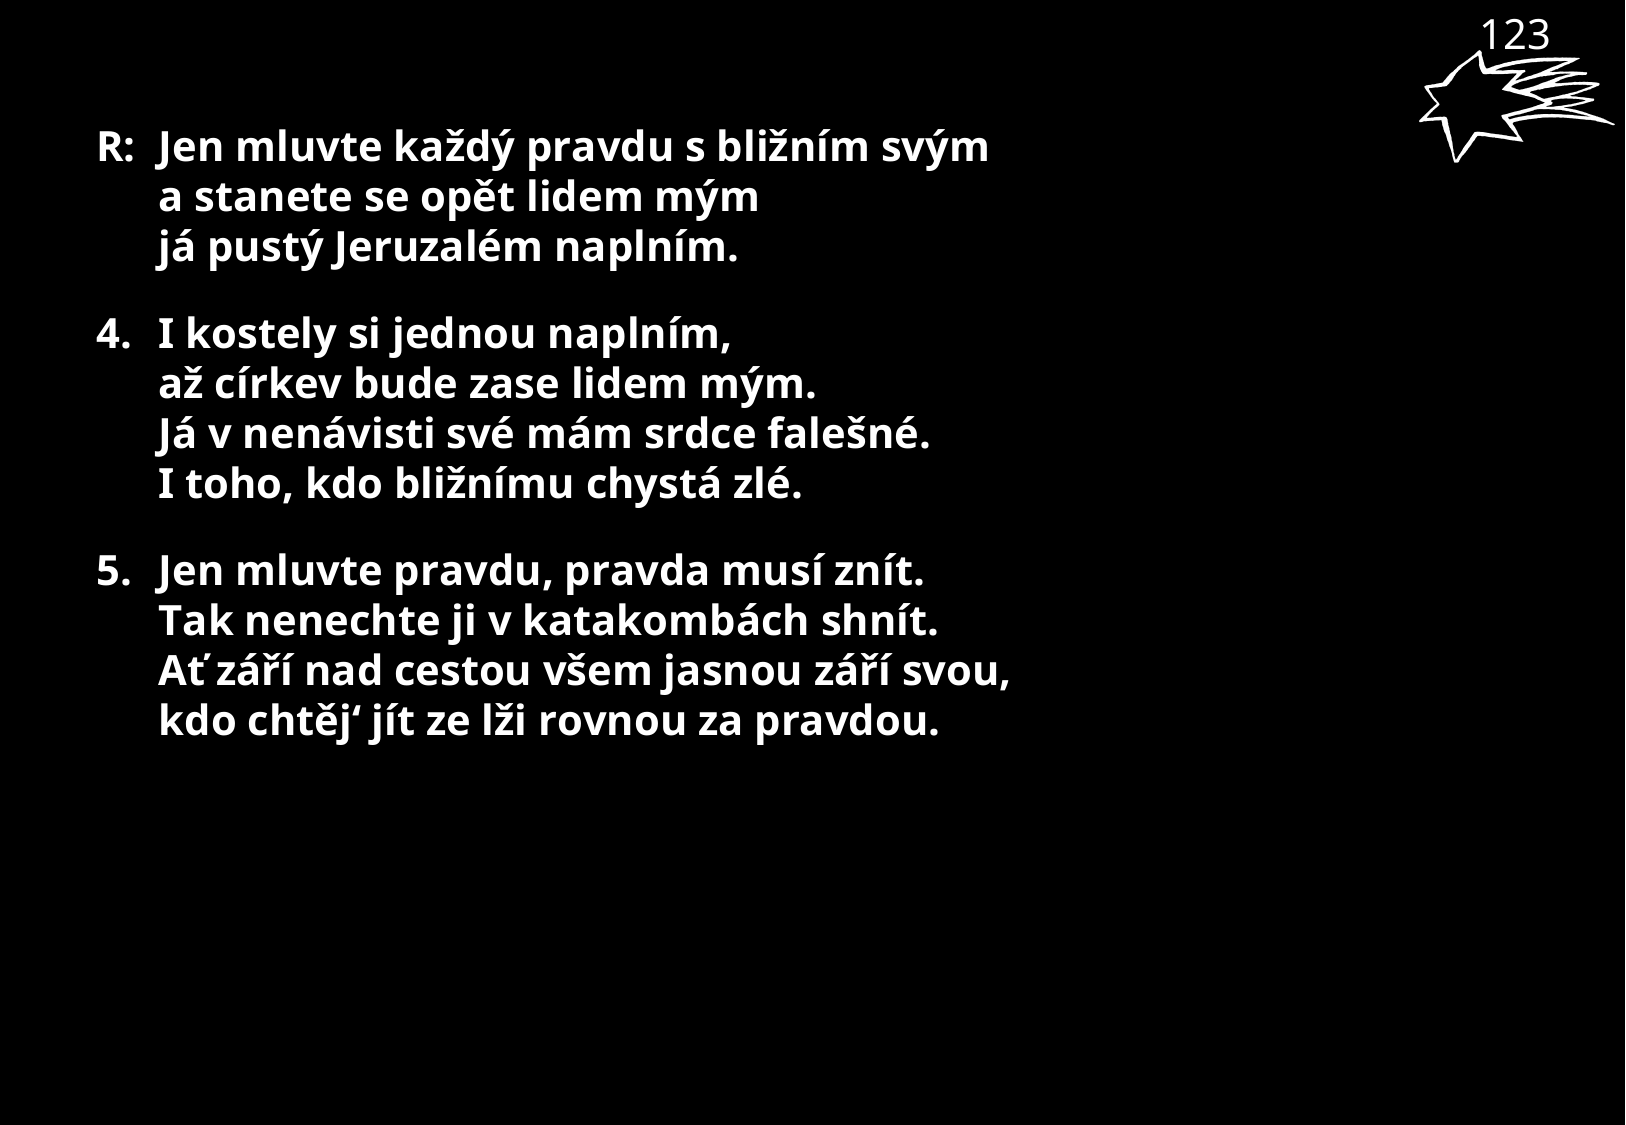

123
# R: 	Jen mluvte každý pravdu s bližním svým a stanete se opět lidem mým já pustý Jeruzalém naplním.
4. 	I kostely si jednou naplním,
až církev bude zase lidem mým.
Já v nenávisti své mám srdce falešné.
I toho, kdo bližnímu chystá zlé.
5. 	Jen mluvte pravdu, pravda musí znít.
Tak nenechte ji v katakombách shnít.
Ať září nad cestou všem jasnou září svou,
kdo chtěj‘ jít ze lži rovnou za pravdou.